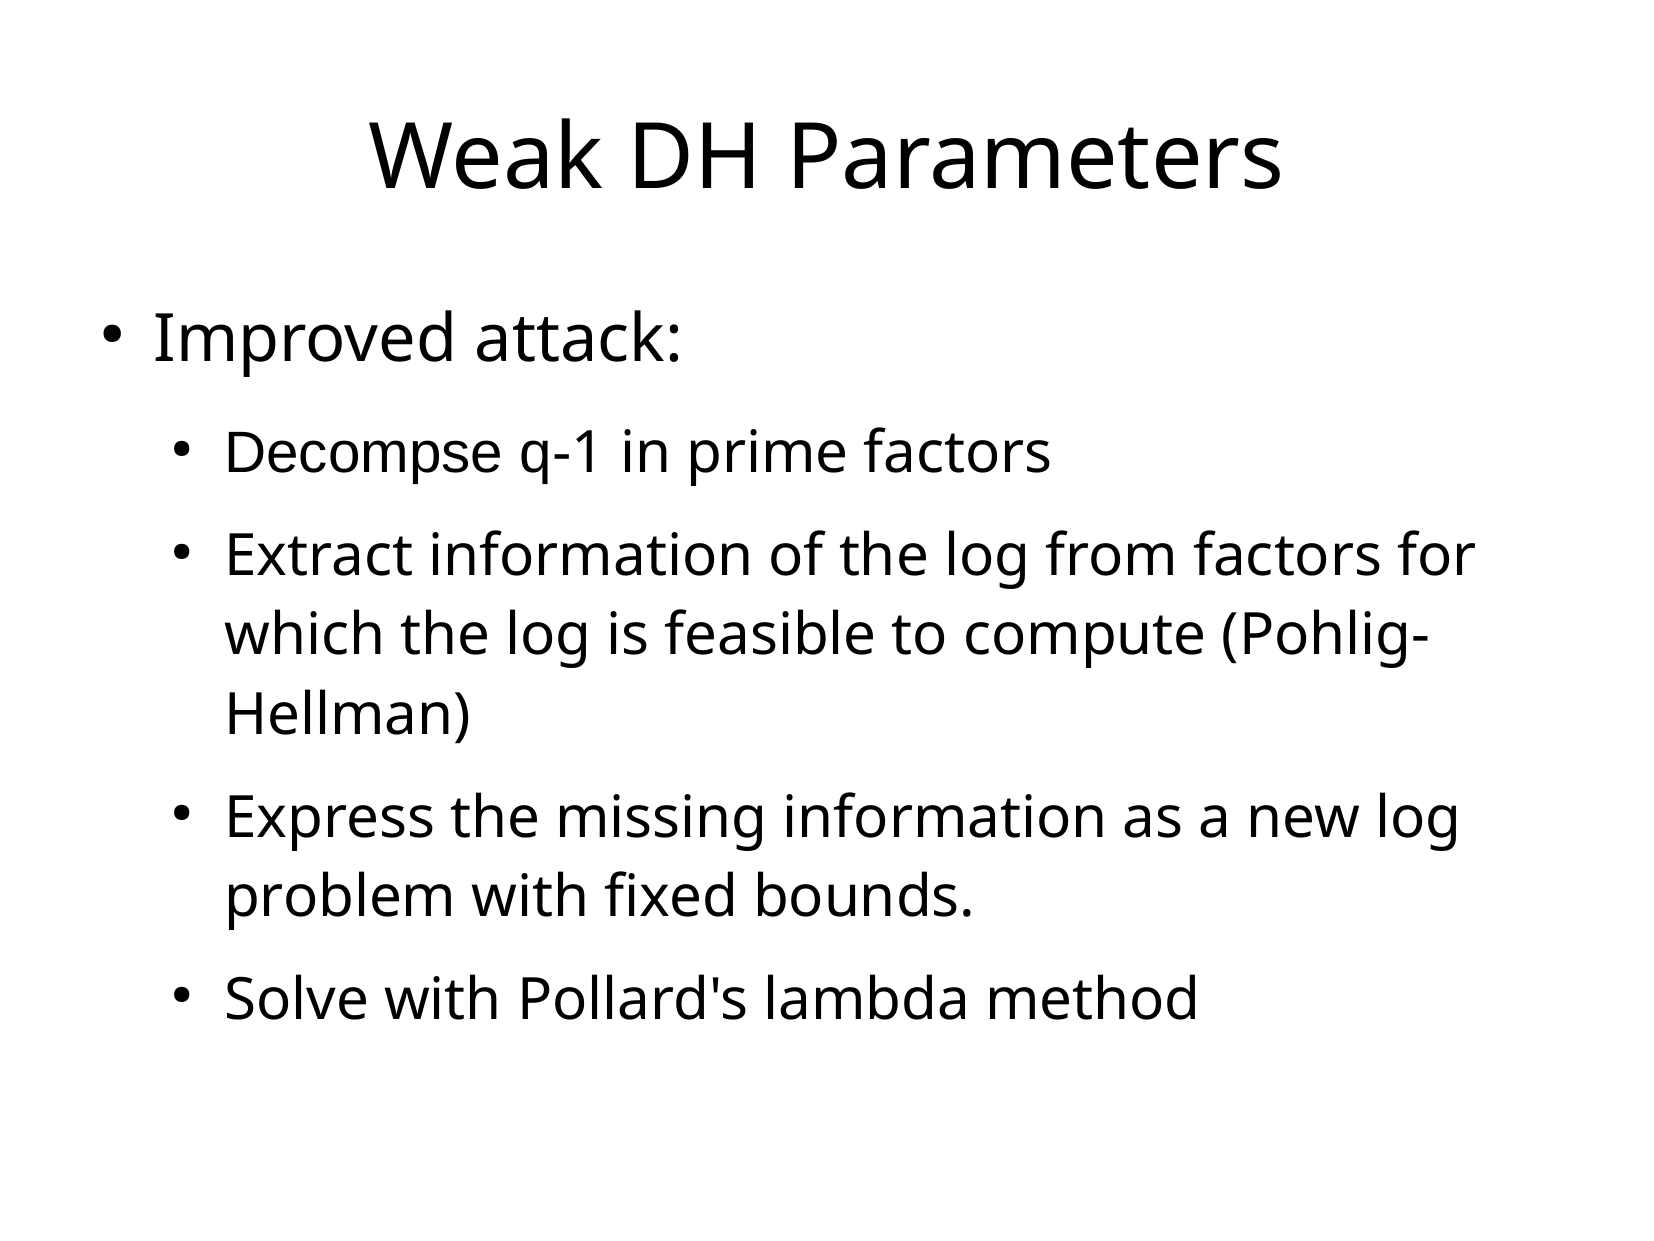

# Weak DH Parameters
Improved attack:
Decompse q-1 in prime factors
Extract information of the log from factors for which the log is feasible to compute (Pohlig-Hellman)
Express the missing information as a new log problem with fixed bounds.
Solve with Pollard's lambda method